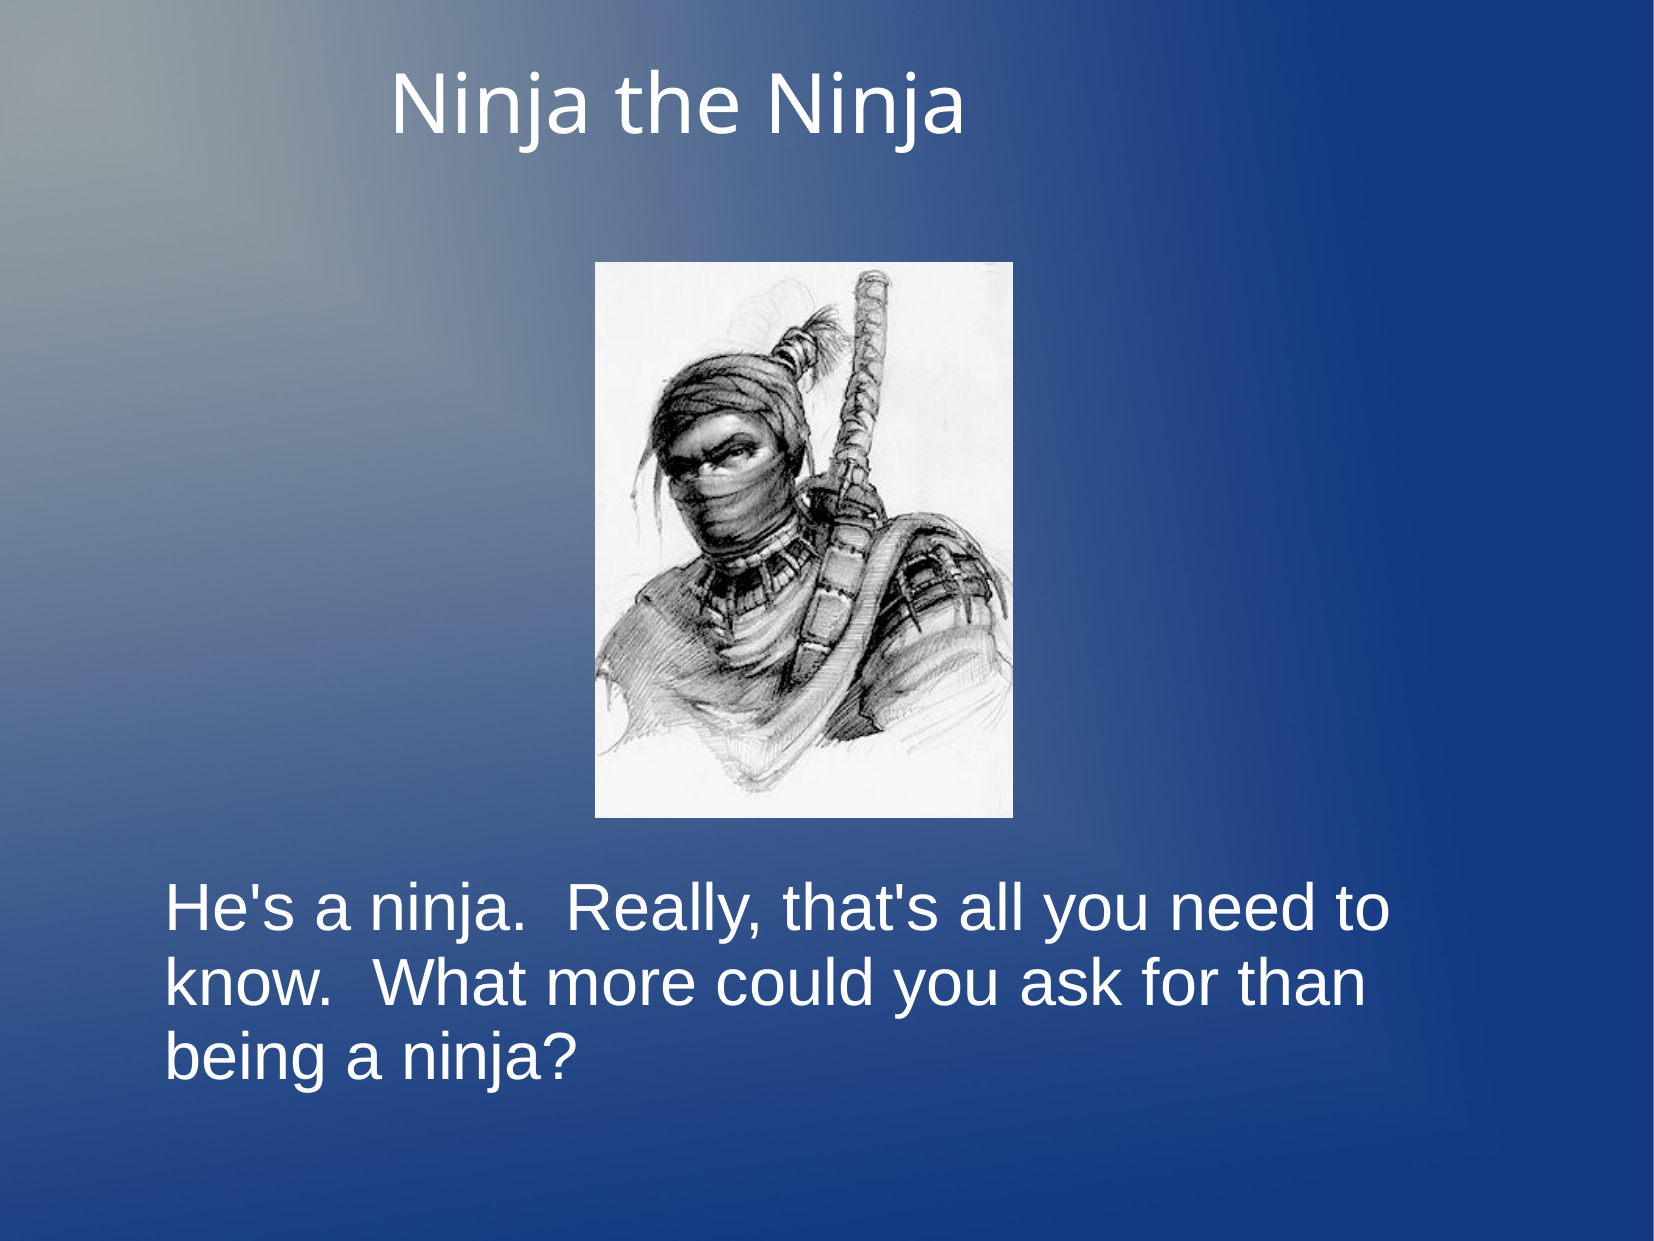

Ninja the Ninja
He's a ninja. Really, that's all you need to know. What more could you ask for than being a ninja?